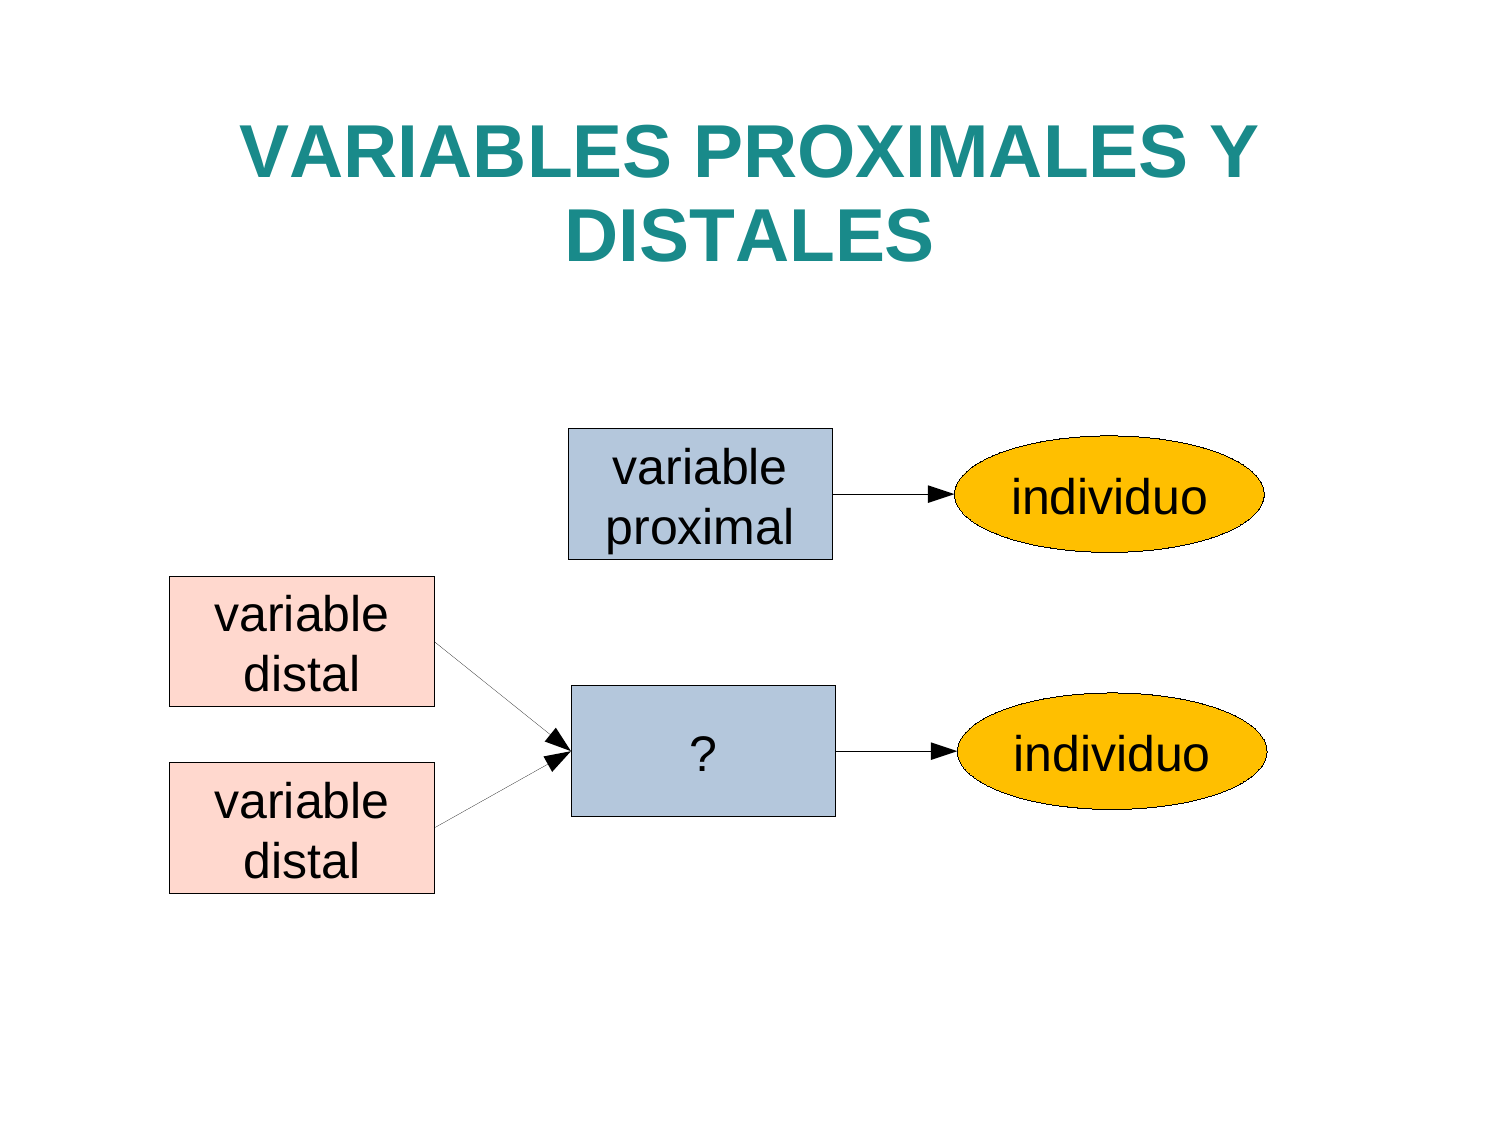

# VARIABLES PROXIMALES Y DISTALES
variable
proximal
individuo
variable
distal
?
individuo
variable
distal